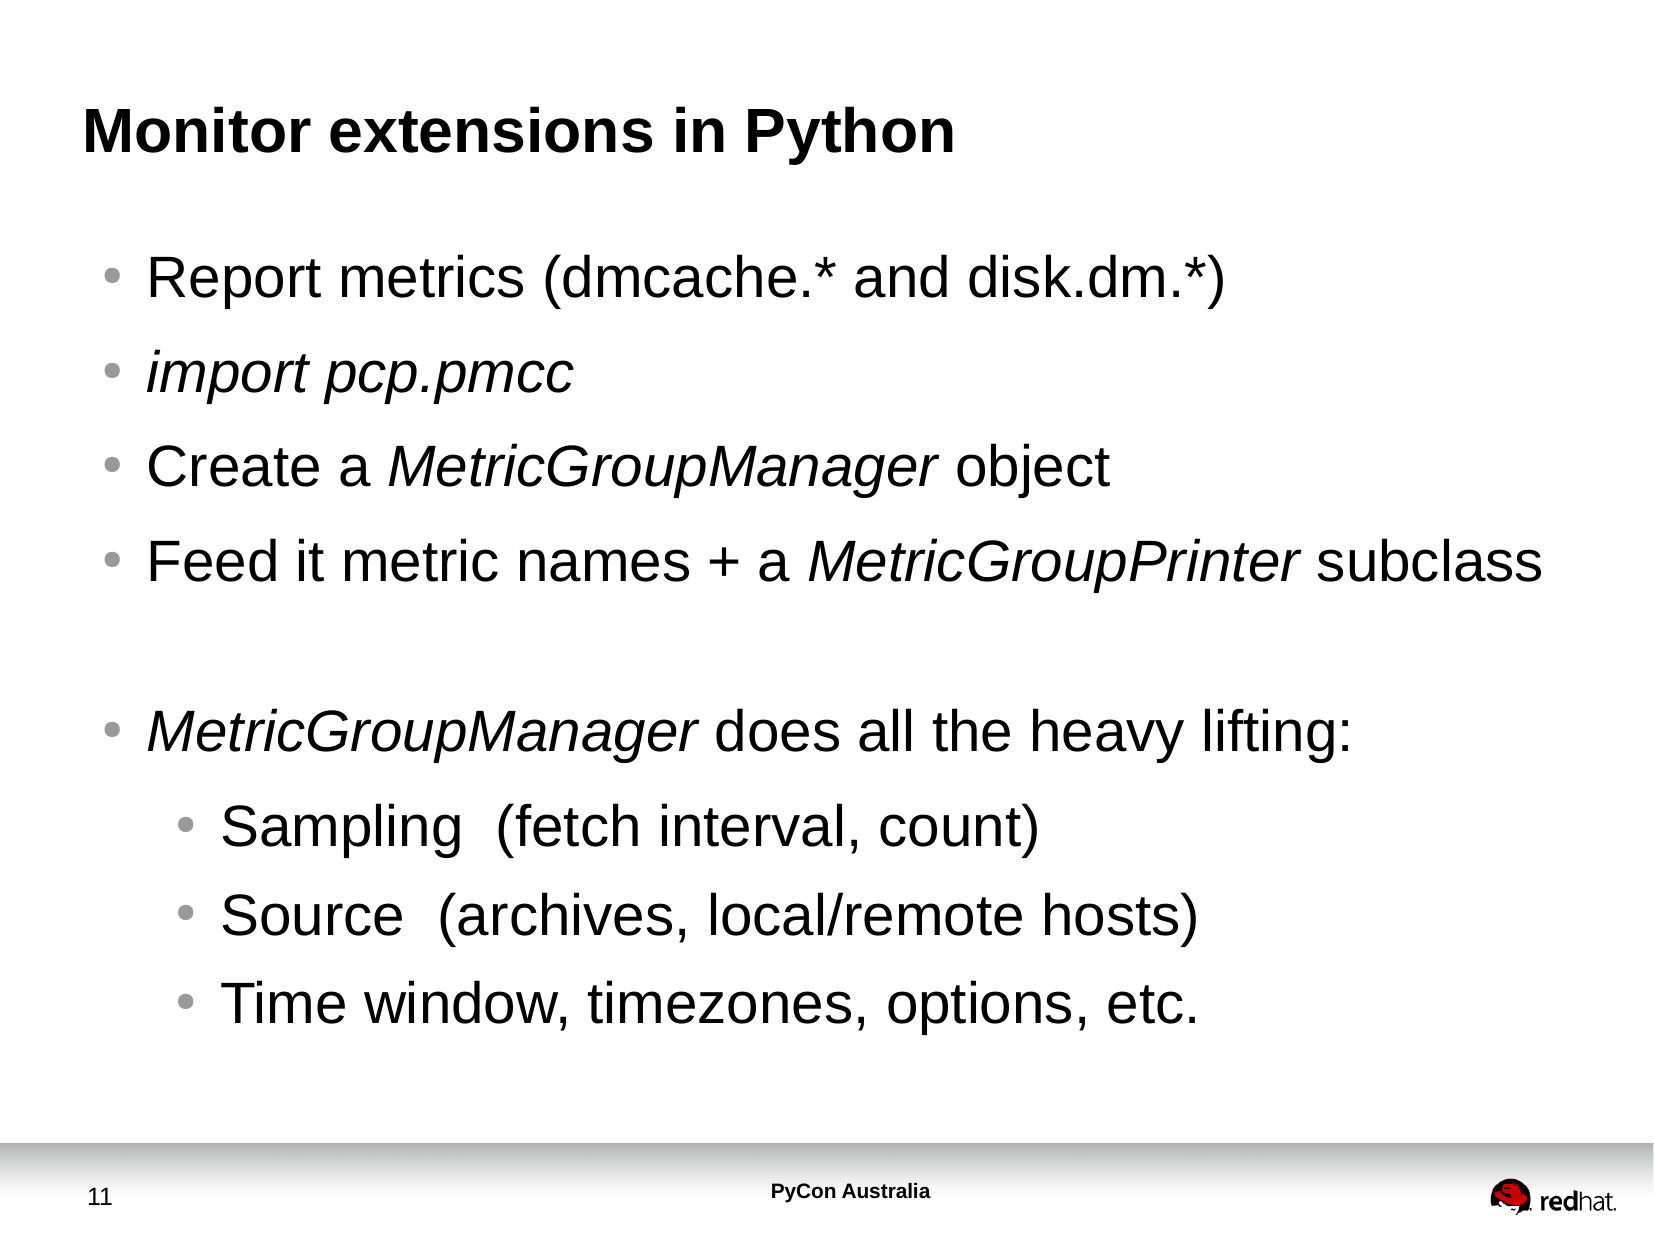

# Monitor extensions in Python
Report metrics (dmcache.* and disk.dm.*)
import pcp.pmcc
Create a MetricGroupManager object
Feed it metric names + a MetricGroupPrinter subclass
MetricGroupManager does all the heavy lifting:
Sampling (fetch interval, count)
Source (archives, local/remote hosts)
Time window, timezones, options, etc.